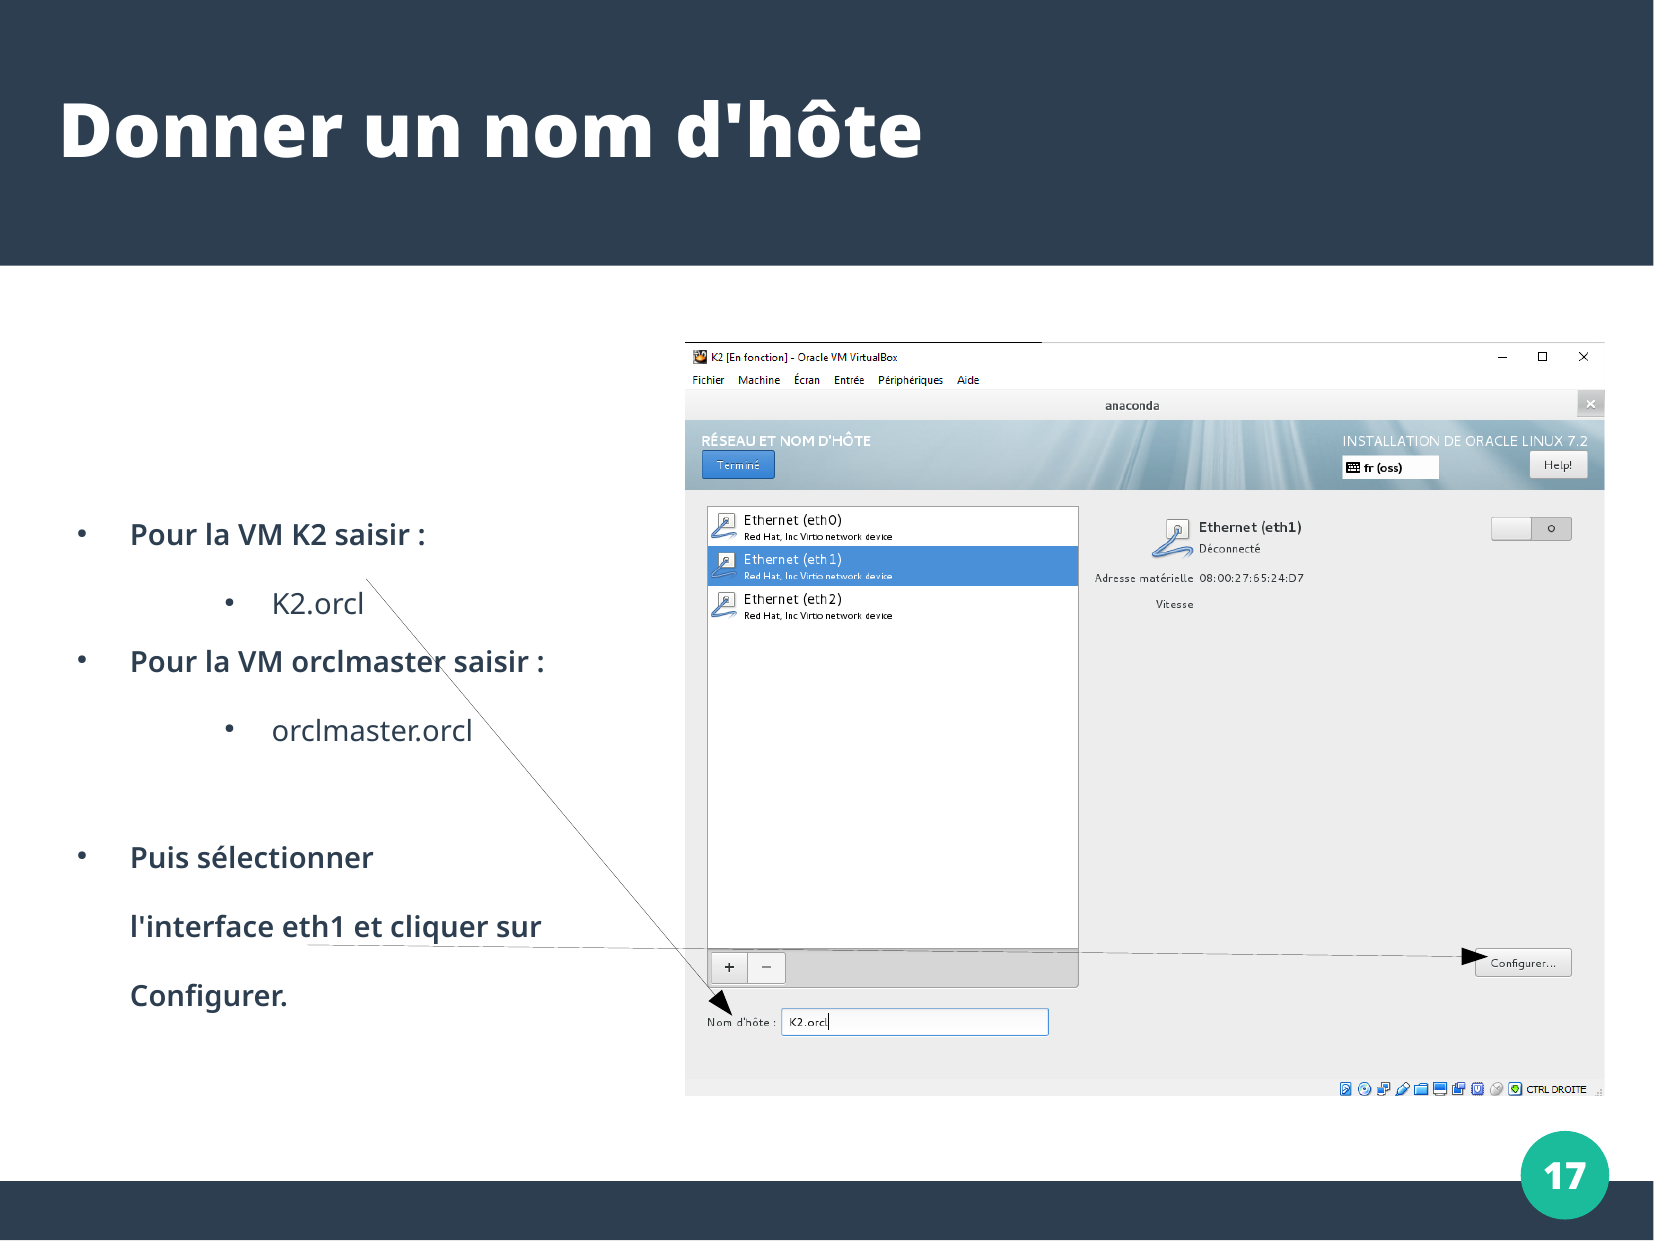

# Donner un nom d'hôte
Pour la VM K2 saisir :
K2.orcl
Pour la VM orclmaster saisir :
orclmaster.orcl
Puis sélectionner
l'interface eth1 et cliquer sur
Configurer.
17